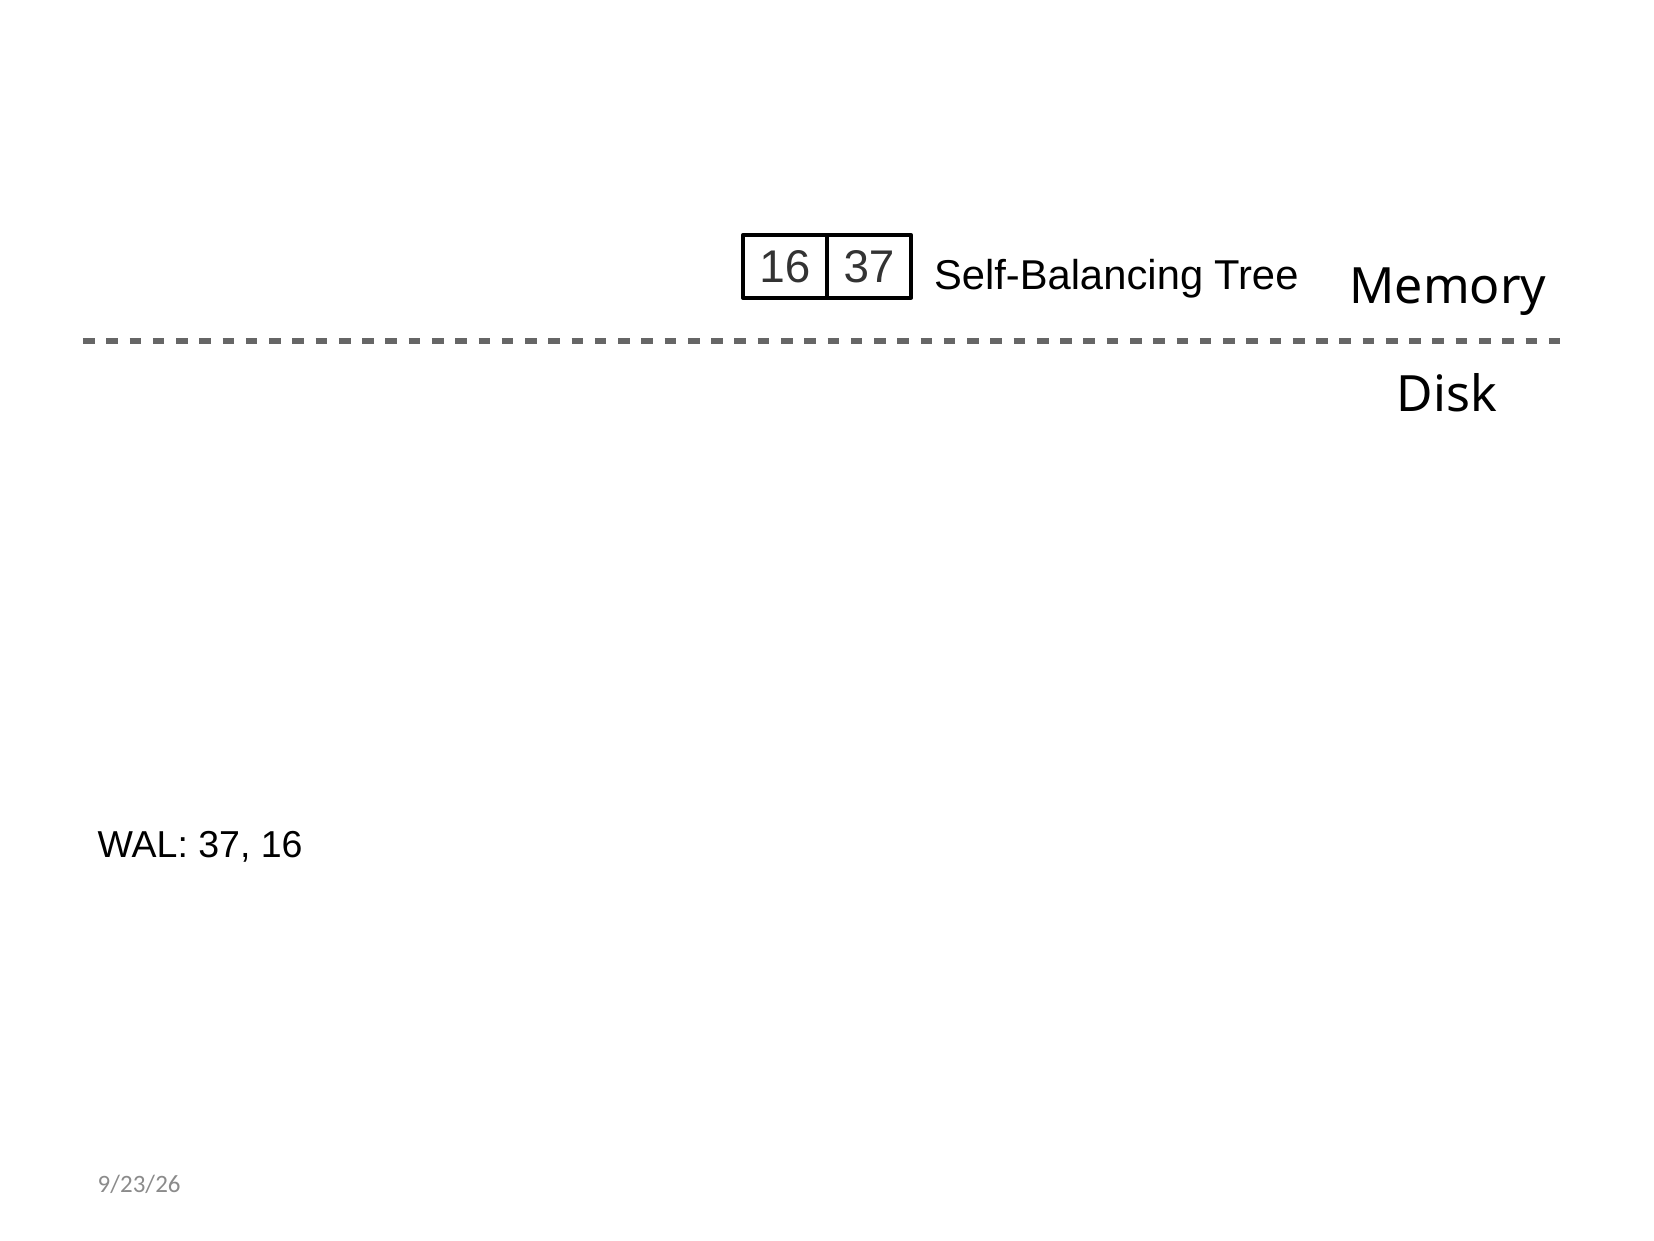

16
37
Memory
Self-Balancing Tree
Disk
WAL: 37, 16